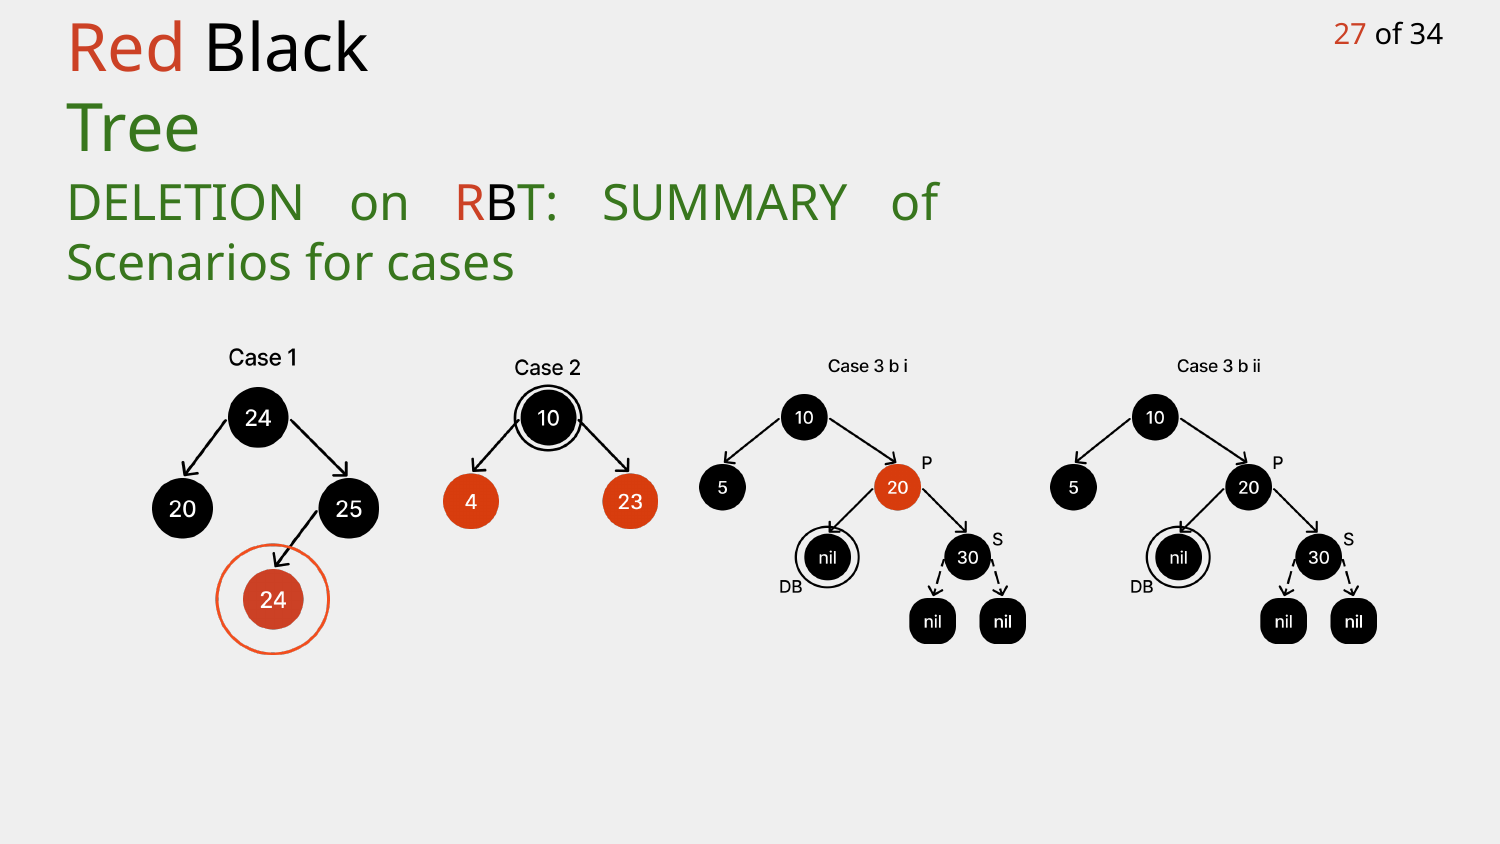

27 of 34
# Red Black Tree
DELETION on RBT: SUMMARY of Scenarios for cases